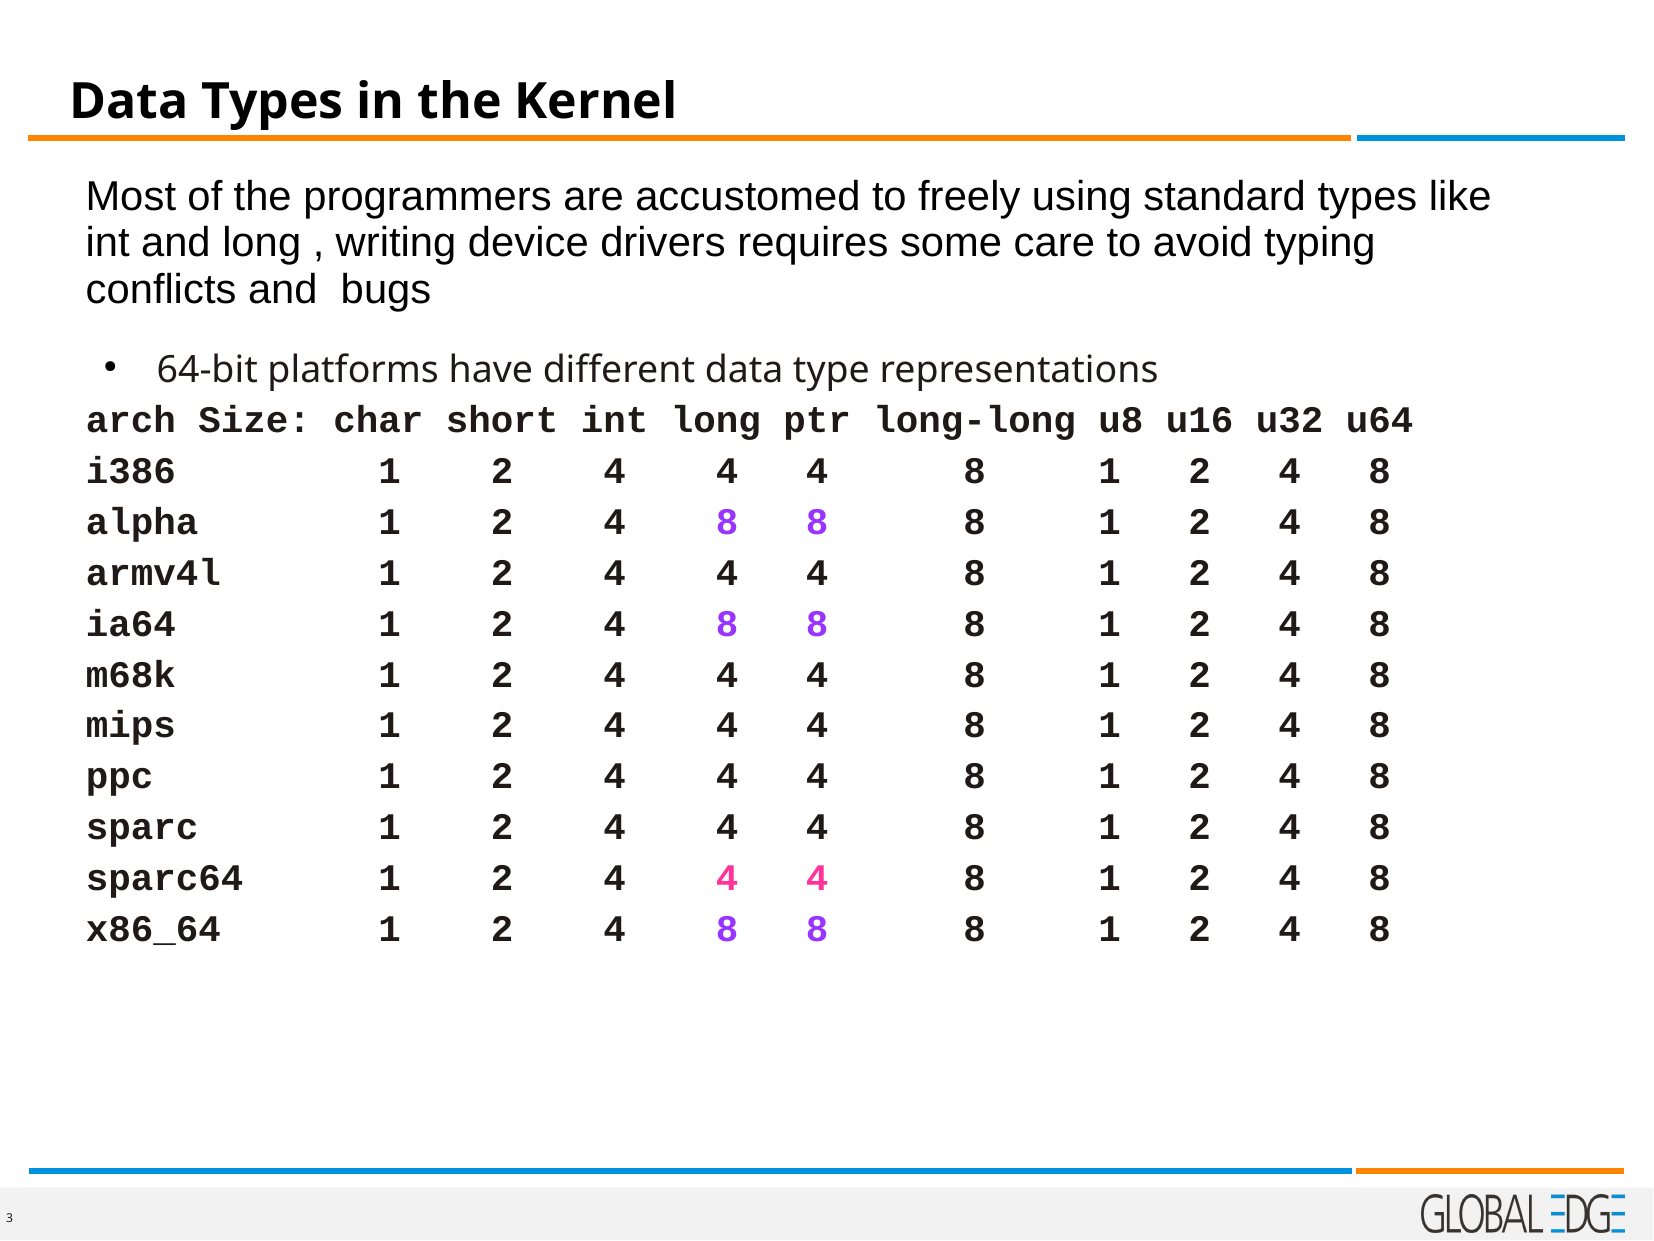

Data Types in the Kernel
Most of the programmers are accustomed to freely using standard types like int and long , writing device drivers requires some care to avoid typing conflicts and bugs
# 64-bit platforms have different data type representations
arch Size: char short int long ptr long-long u8 u16 u32 u64
i386 1 2 4 4 4 8 1 2 4 8
alpha 1 2 4 8 8 8 1 2 4 8
armv4l 1 2 4 4 4 8 1 2 4 8
ia64 1 2 4 8 8 8 1 2 4 8
m68k 1 2 4 4 4 8 1 2 4 8
mips 1 2 4 4 4 8 1 2 4 8
ppc 1 2 4 4 4 8 1 2 4 8
sparc 1 2 4 4 4 8 1 2 4 8
sparc64 1 2 4 4 4 8 1 2 4 8
x86_64 1 2 4 8 8 8 1 2 4 8